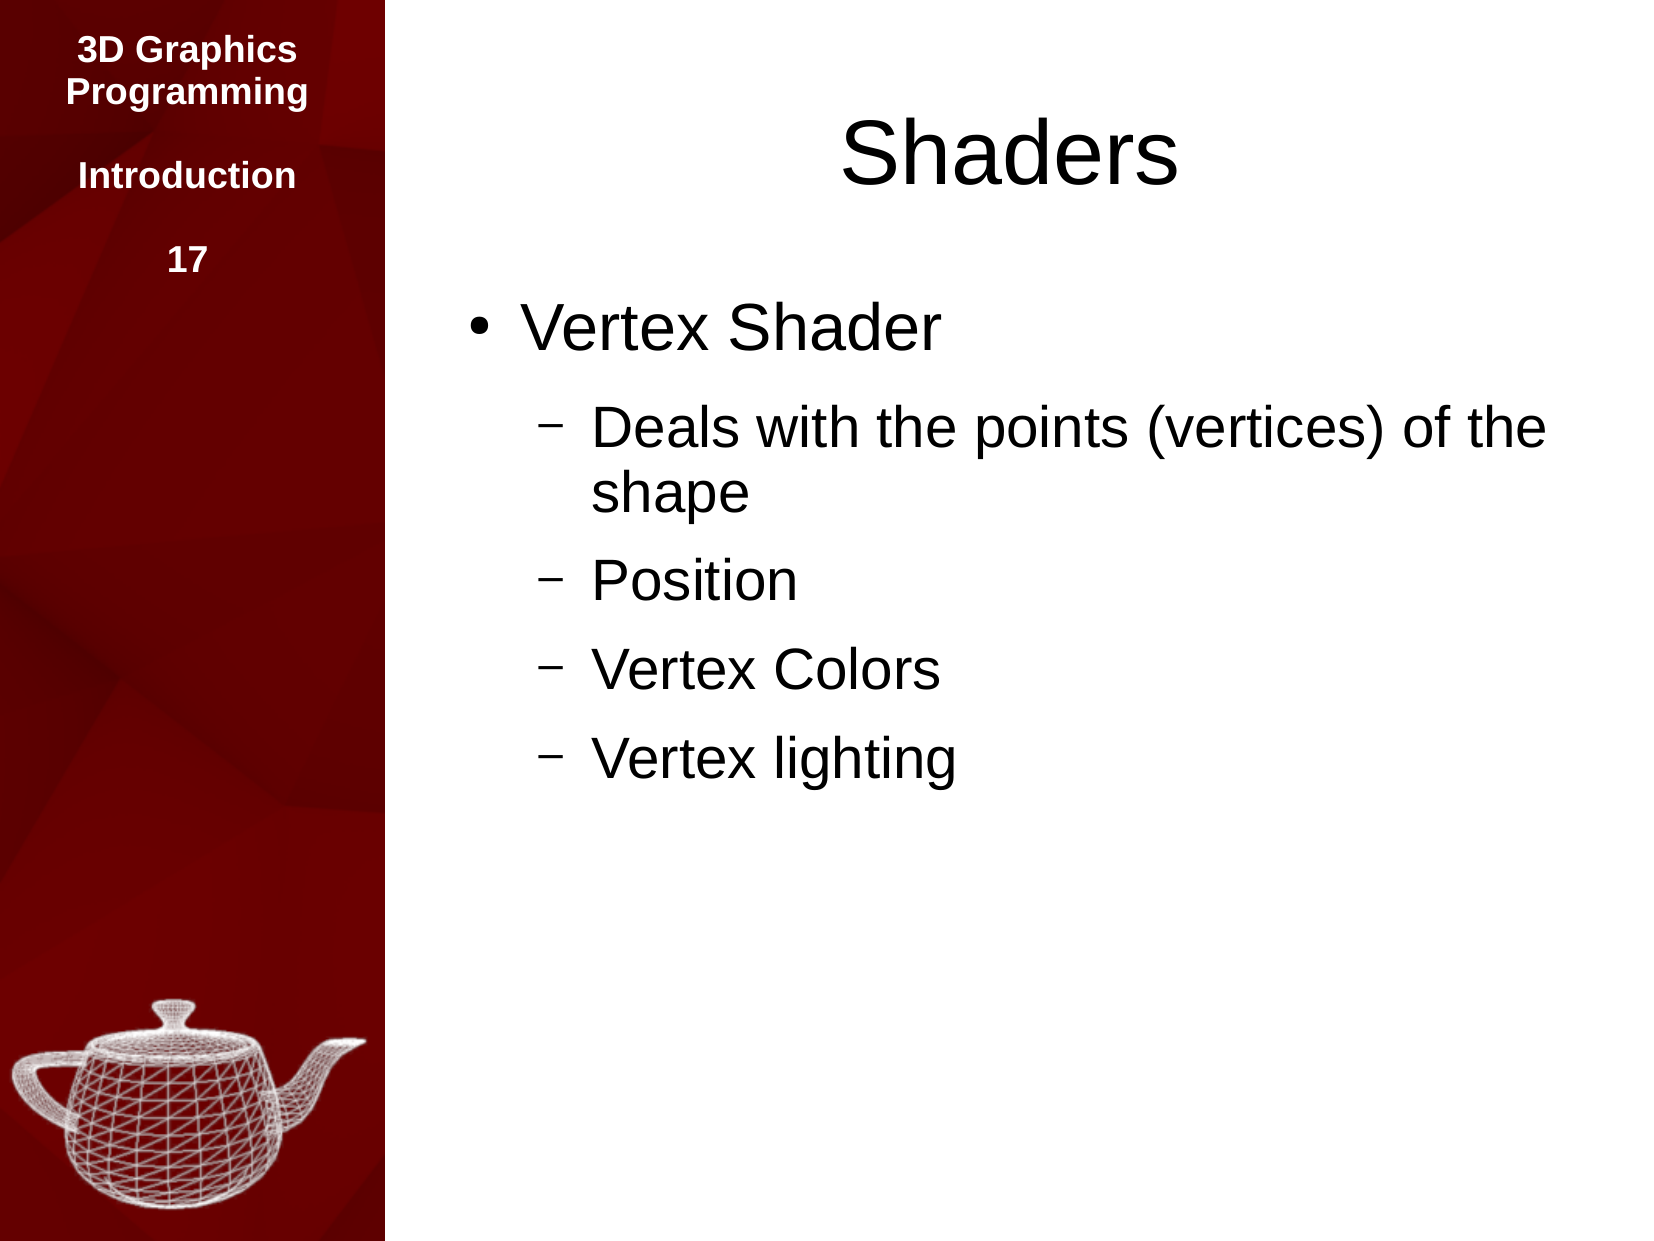

# Shaders
Vertex Shader
Deals with the points (vertices) of the shape
Position
Vertex Colors
Vertex lighting